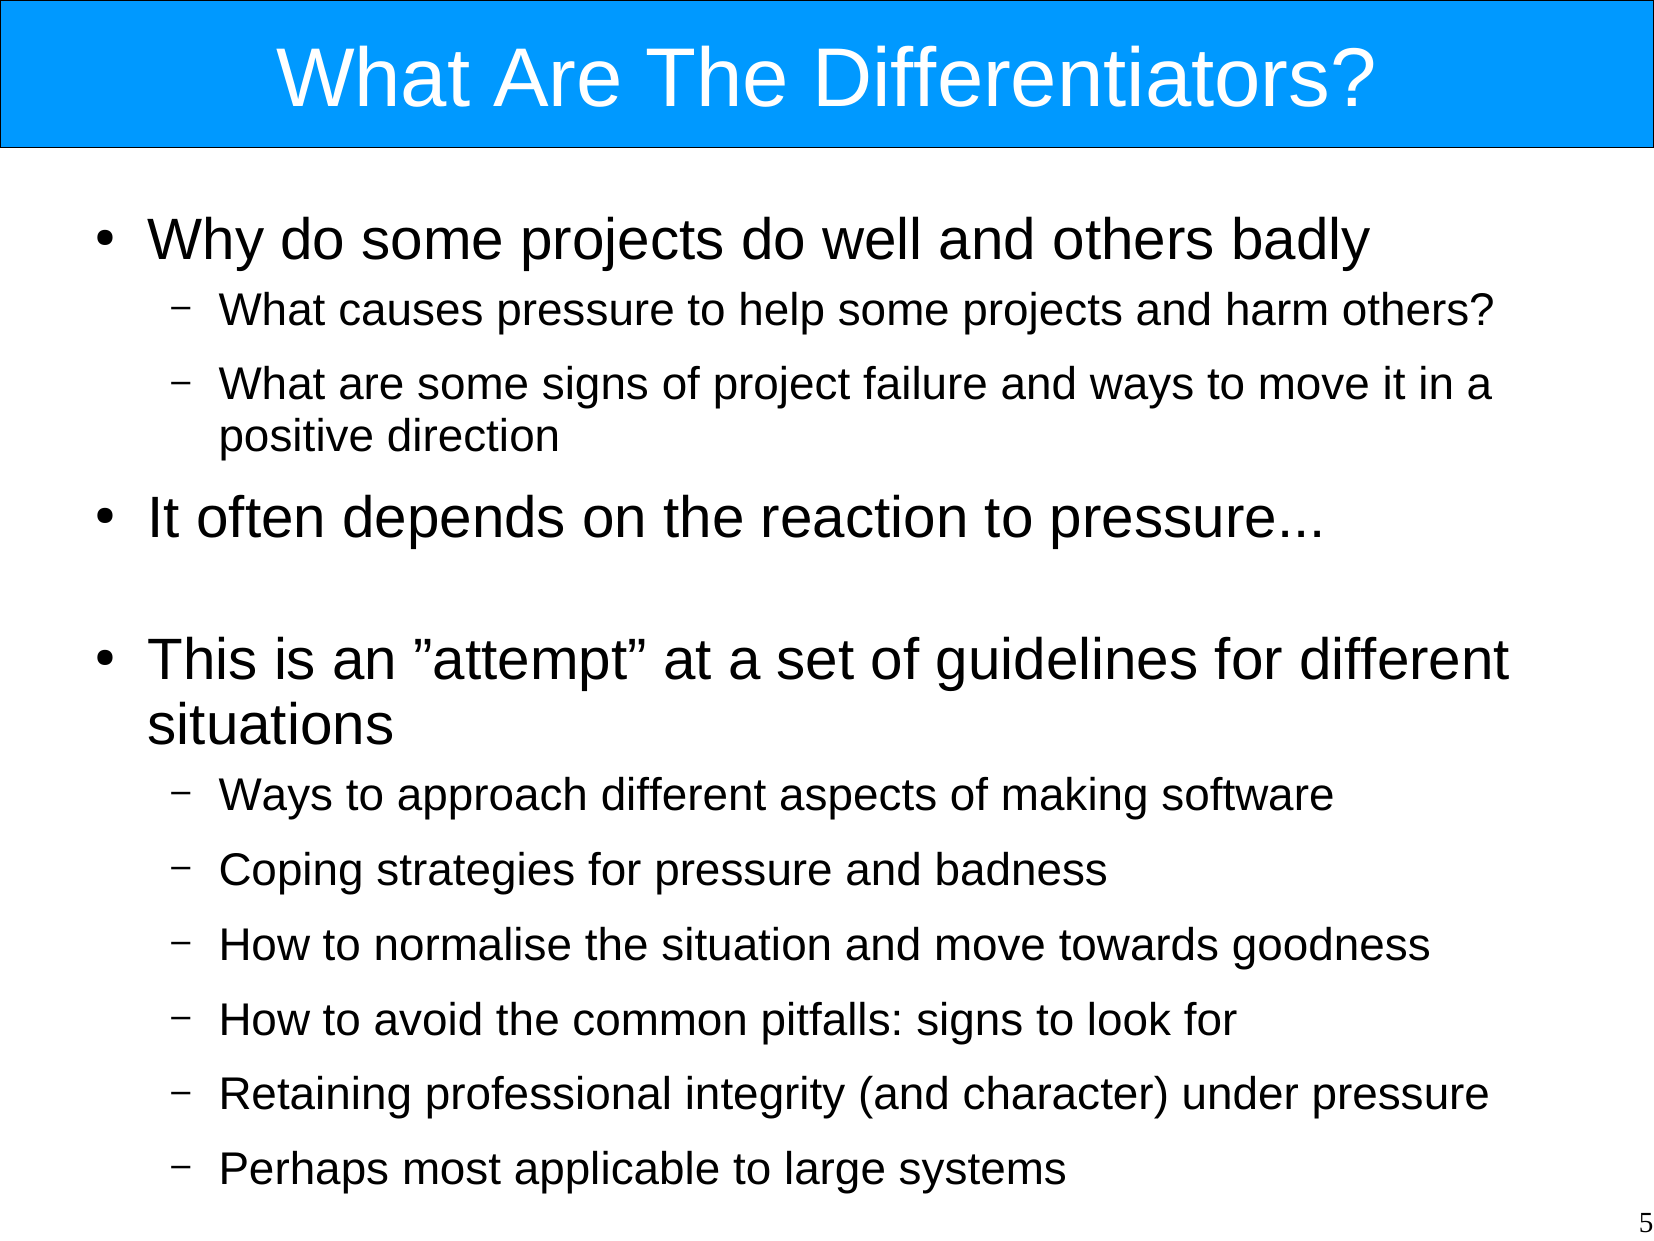

# What Are The Differentiators?
Why do some projects do well and others badly
What causes pressure to help some projects and harm others?
What are some signs of project failure and ways to move it in a positive direction
It often depends on the reaction to pressure...
This is an ”attempt” at a set of guidelines for different situations
Ways to approach different aspects of making software
Coping strategies for pressure and badness
How to normalise the situation and move towards goodness
How to avoid the common pitfalls: signs to look for
Retaining professional integrity (and character) under pressure
Perhaps most applicable to large systems
5